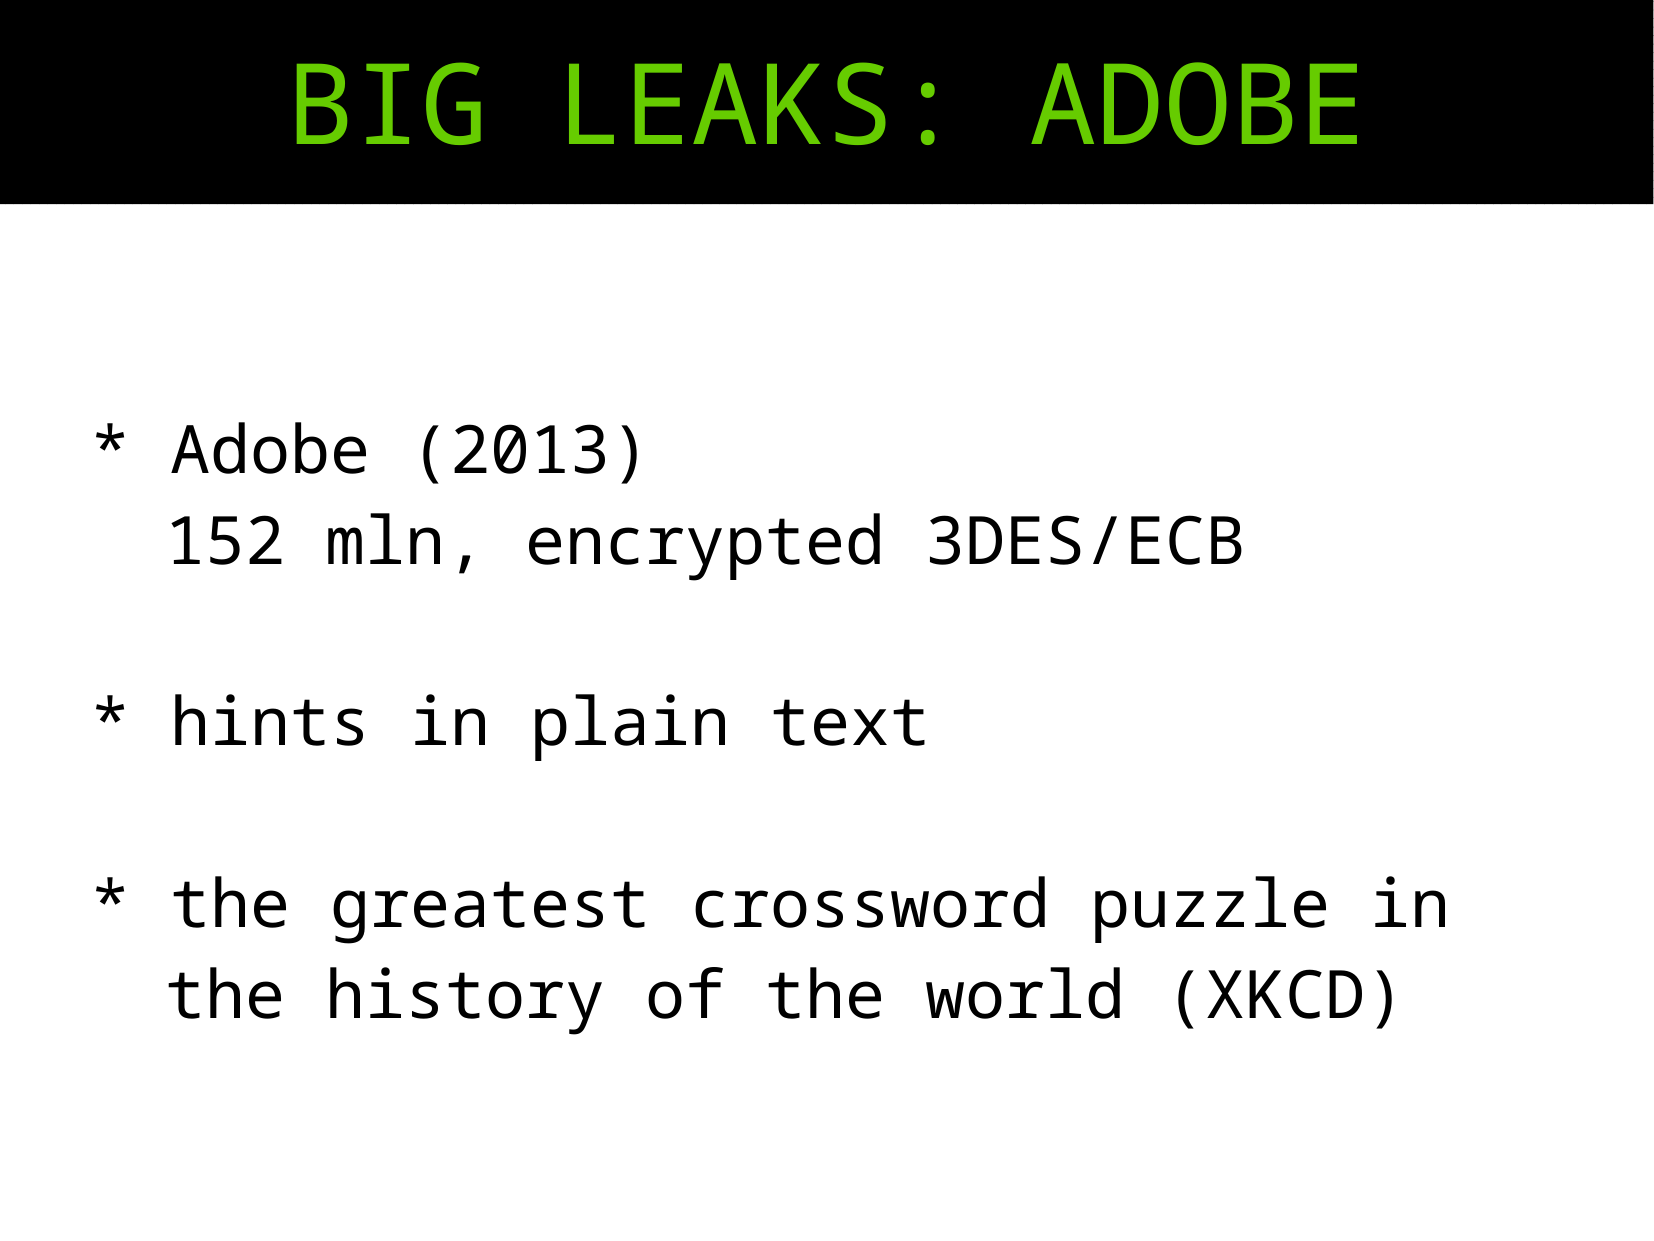

# BIG LEAKS: ADOBE
* Adobe (2013)
	152 mln, encrypted 3DES/ECB
* hints in plain text
* the greatest crossword puzzle in 		the history of the world (XKCD)